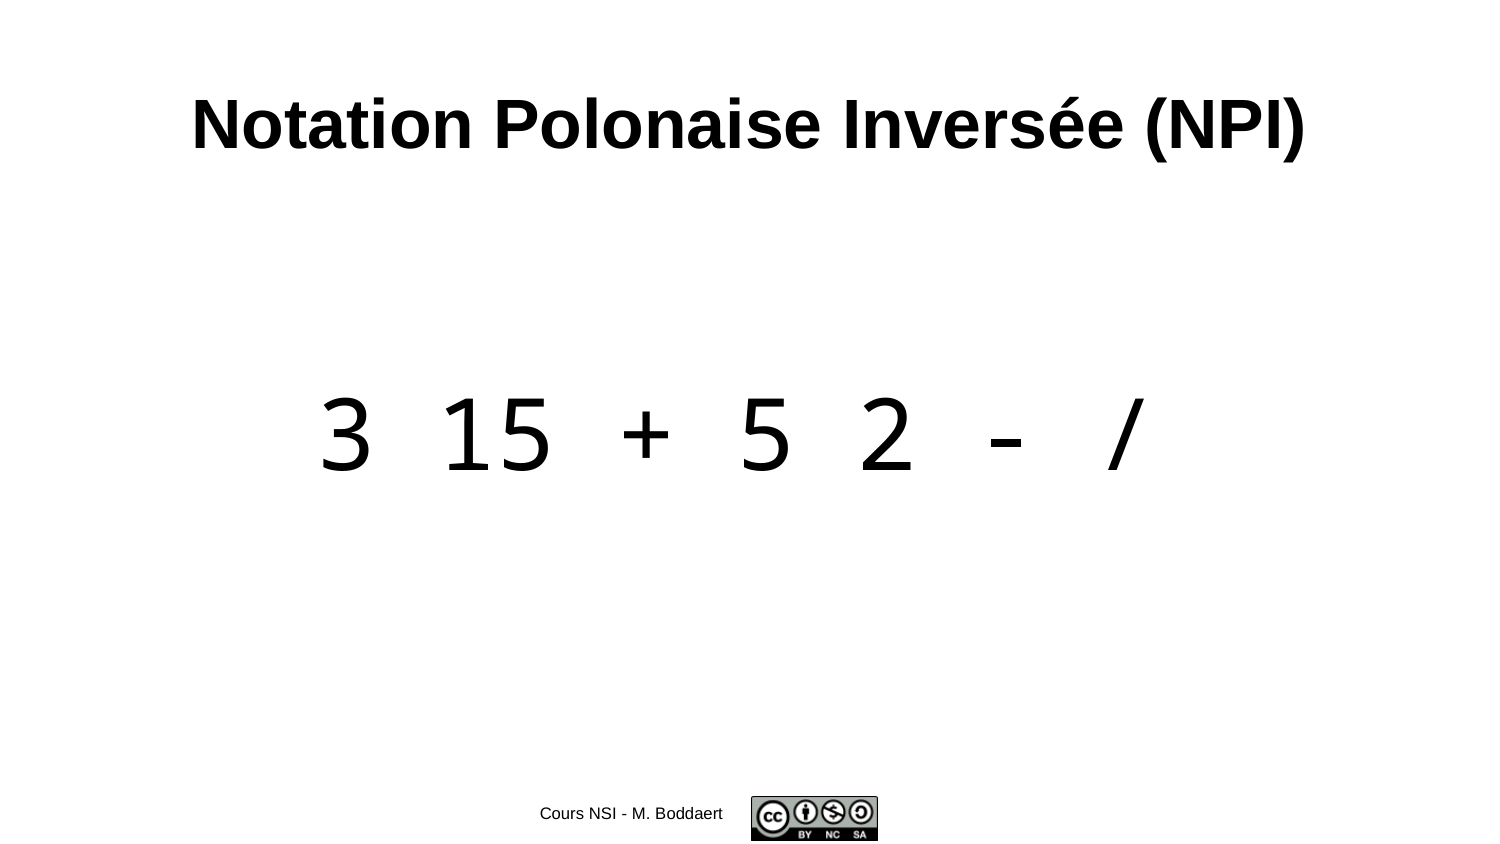

# Notation Polonaise Inversée (NPI)
3 15 + 5 2 - /